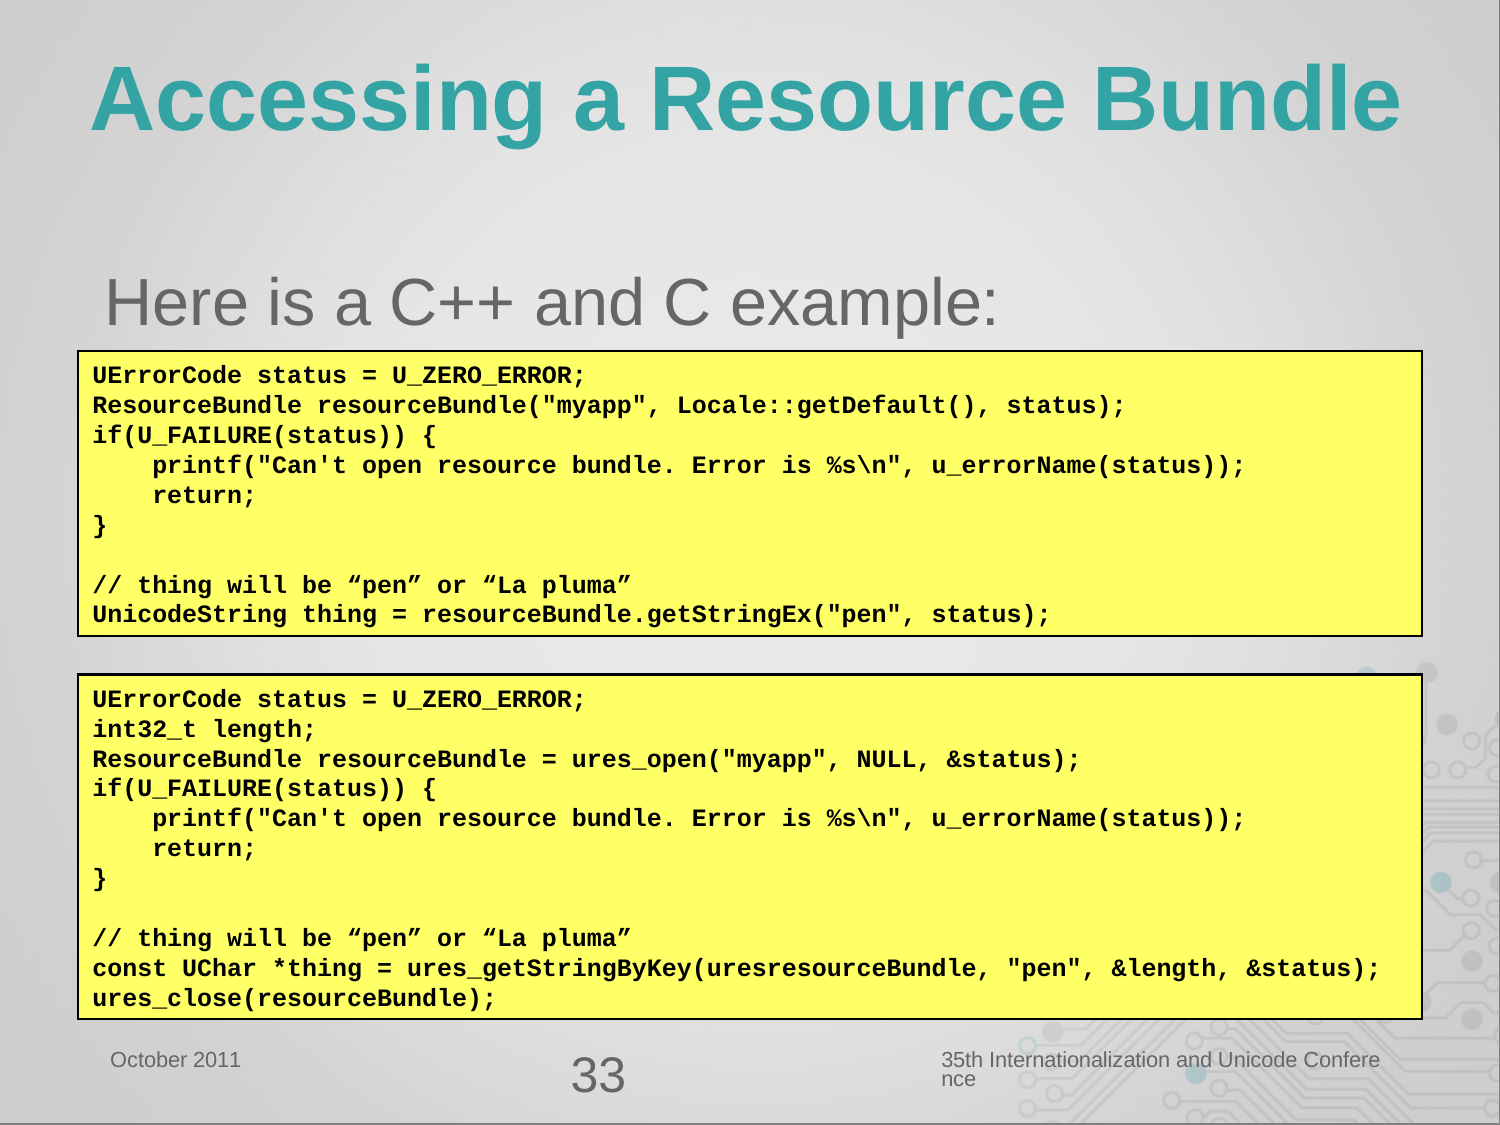

# Accessing a Resource Bundle
Here is a C++ and C example:
UErrorCode status = U_ZERO_ERROR;
ResourceBundle resourceBundle("myapp", Locale::getDefault(), status);
if(U_FAILURE(status)) {
 printf("Can't open resource bundle. Error is %s\n", u_errorName(status));
 return;
}
// thing will be “pen” or “La pluma”
UnicodeString thing = resourceBundle.getStringEx("pen", status);
UErrorCode status = U_ZERO_ERROR;
int32_t length;
ResourceBundle resourceBundle = ures_open("myapp", NULL, &status);
if(U_FAILURE(status)) {
 printf("Can't open resource bundle. Error is %s\n", u_errorName(status));
 return;
}
// thing will be “pen” or “La pluma”
const UChar *thing = ures_getStringByKey(uresresourceBundle, "pen", &length, &status);
ures_close(resourceBundle);
October 2011
33
35th Internationalization and Unicode Conference